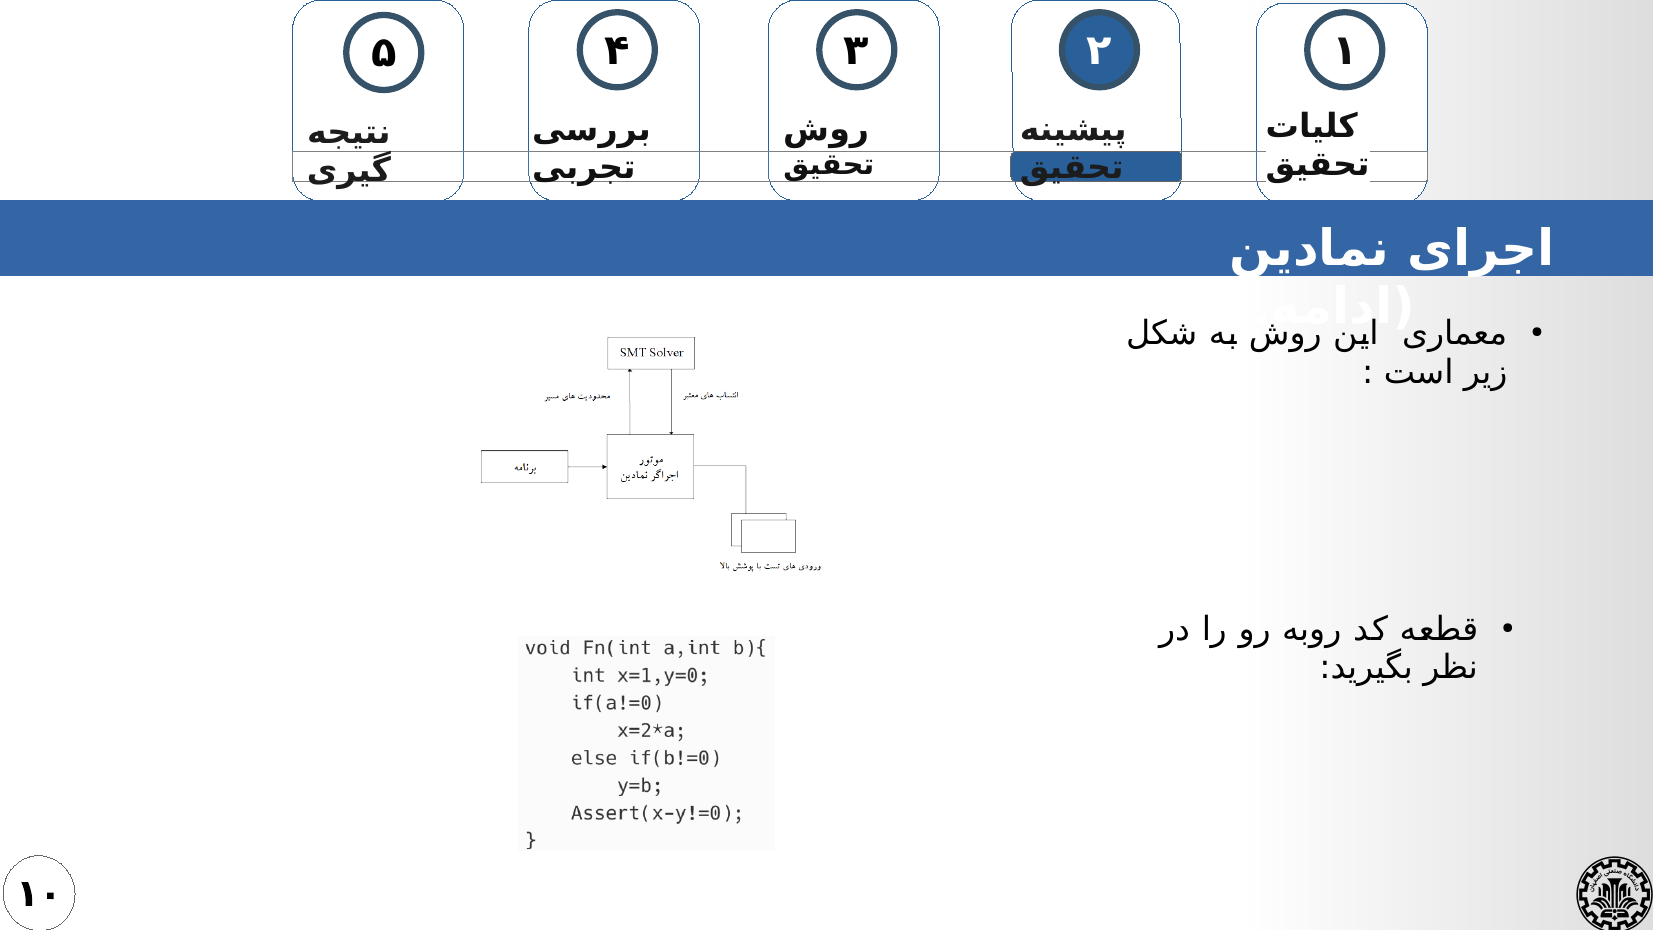

۴
۳
۲
۱
۵
کلیات تحقیق
بررسی تجربی
روش تحقیق
پیشینه تحقیق
نتیجه گیری
اجرای نمادین (ادامه.)
معماری این روش به شکل زیر است :
قطعه کد روبه رو را در نظر بگیرید:
۱۰